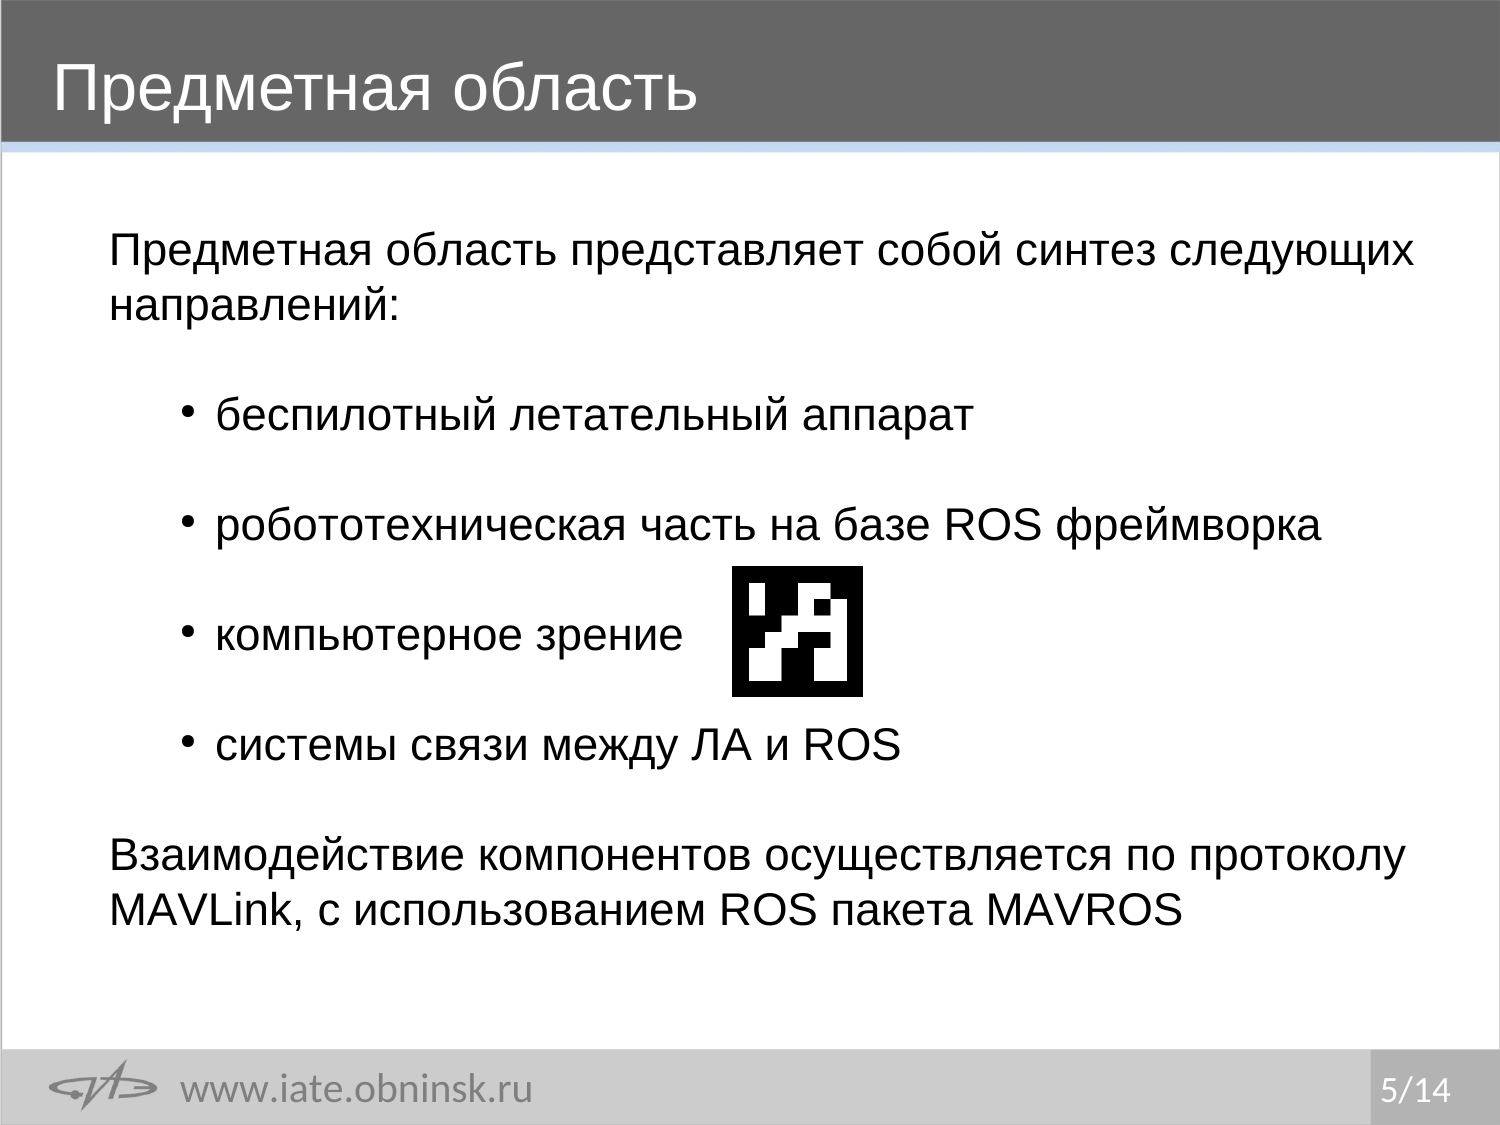

# Предметная область
Предметная область представляет собой синтез следующих направлений:
беспилотный летательный аппарат
робототехническая часть на базе ROS фреймворка
компьютерное зрение
системы связи между ЛА и ROS
Взаимодействие компонентов осуществляется по протоколу MAVLink, с использованием ROS пакета MAVROS
5/14